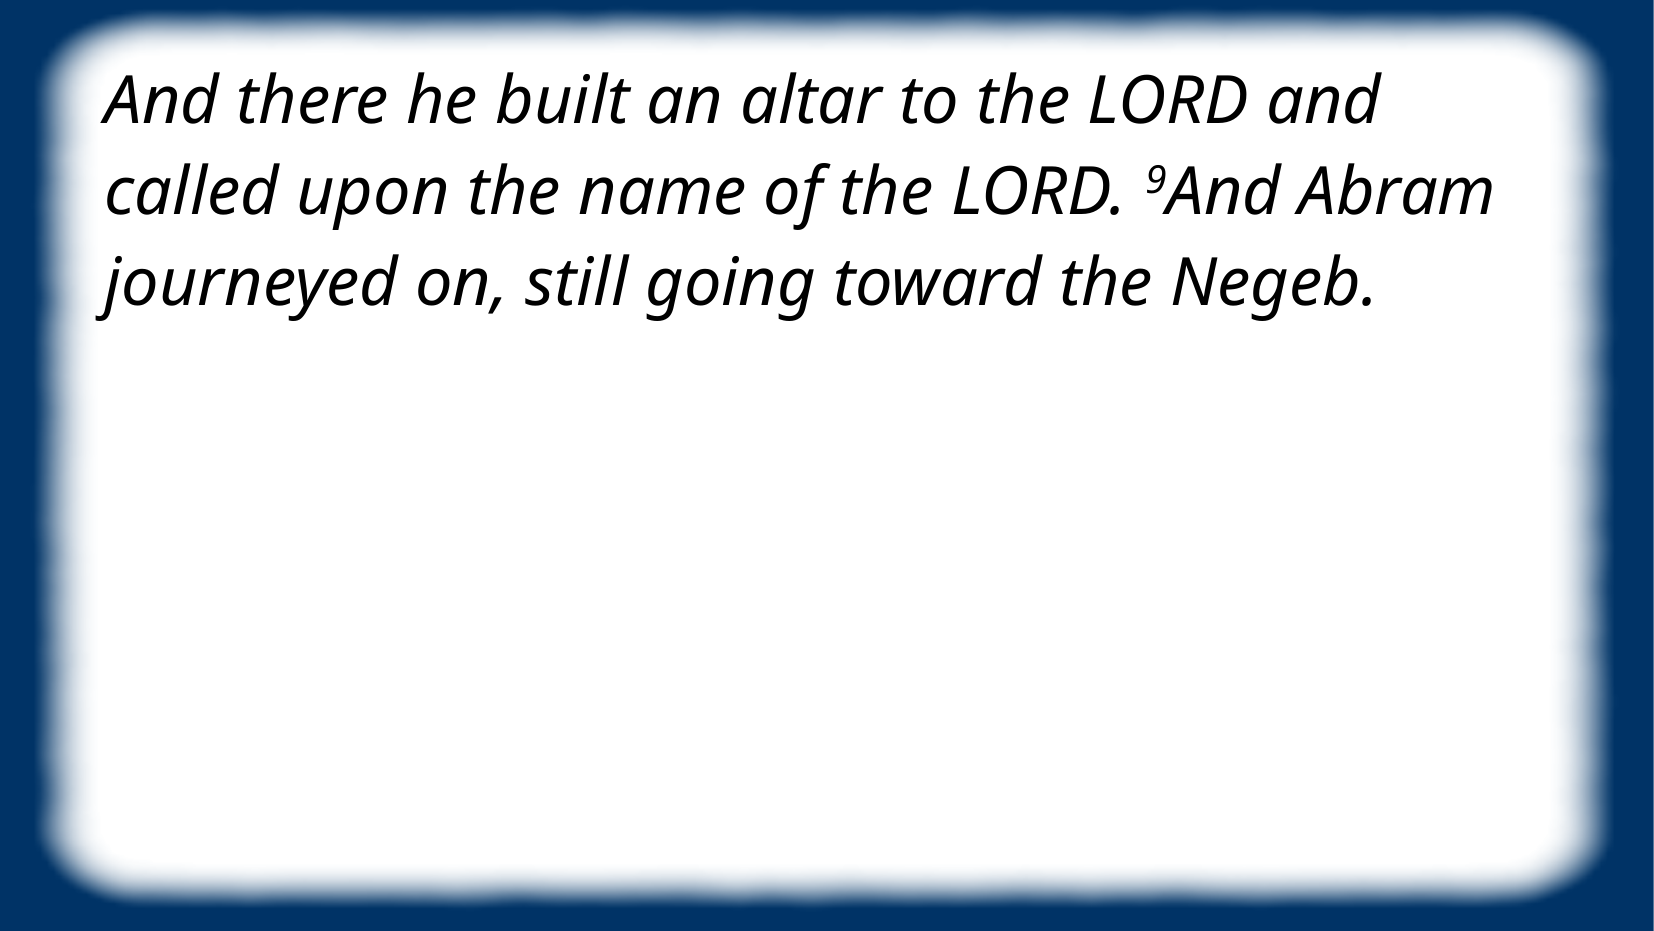

And there he built an altar to the LORD and called upon the name of the LORD. 9And Abram journeyed on, still going toward the Negeb.